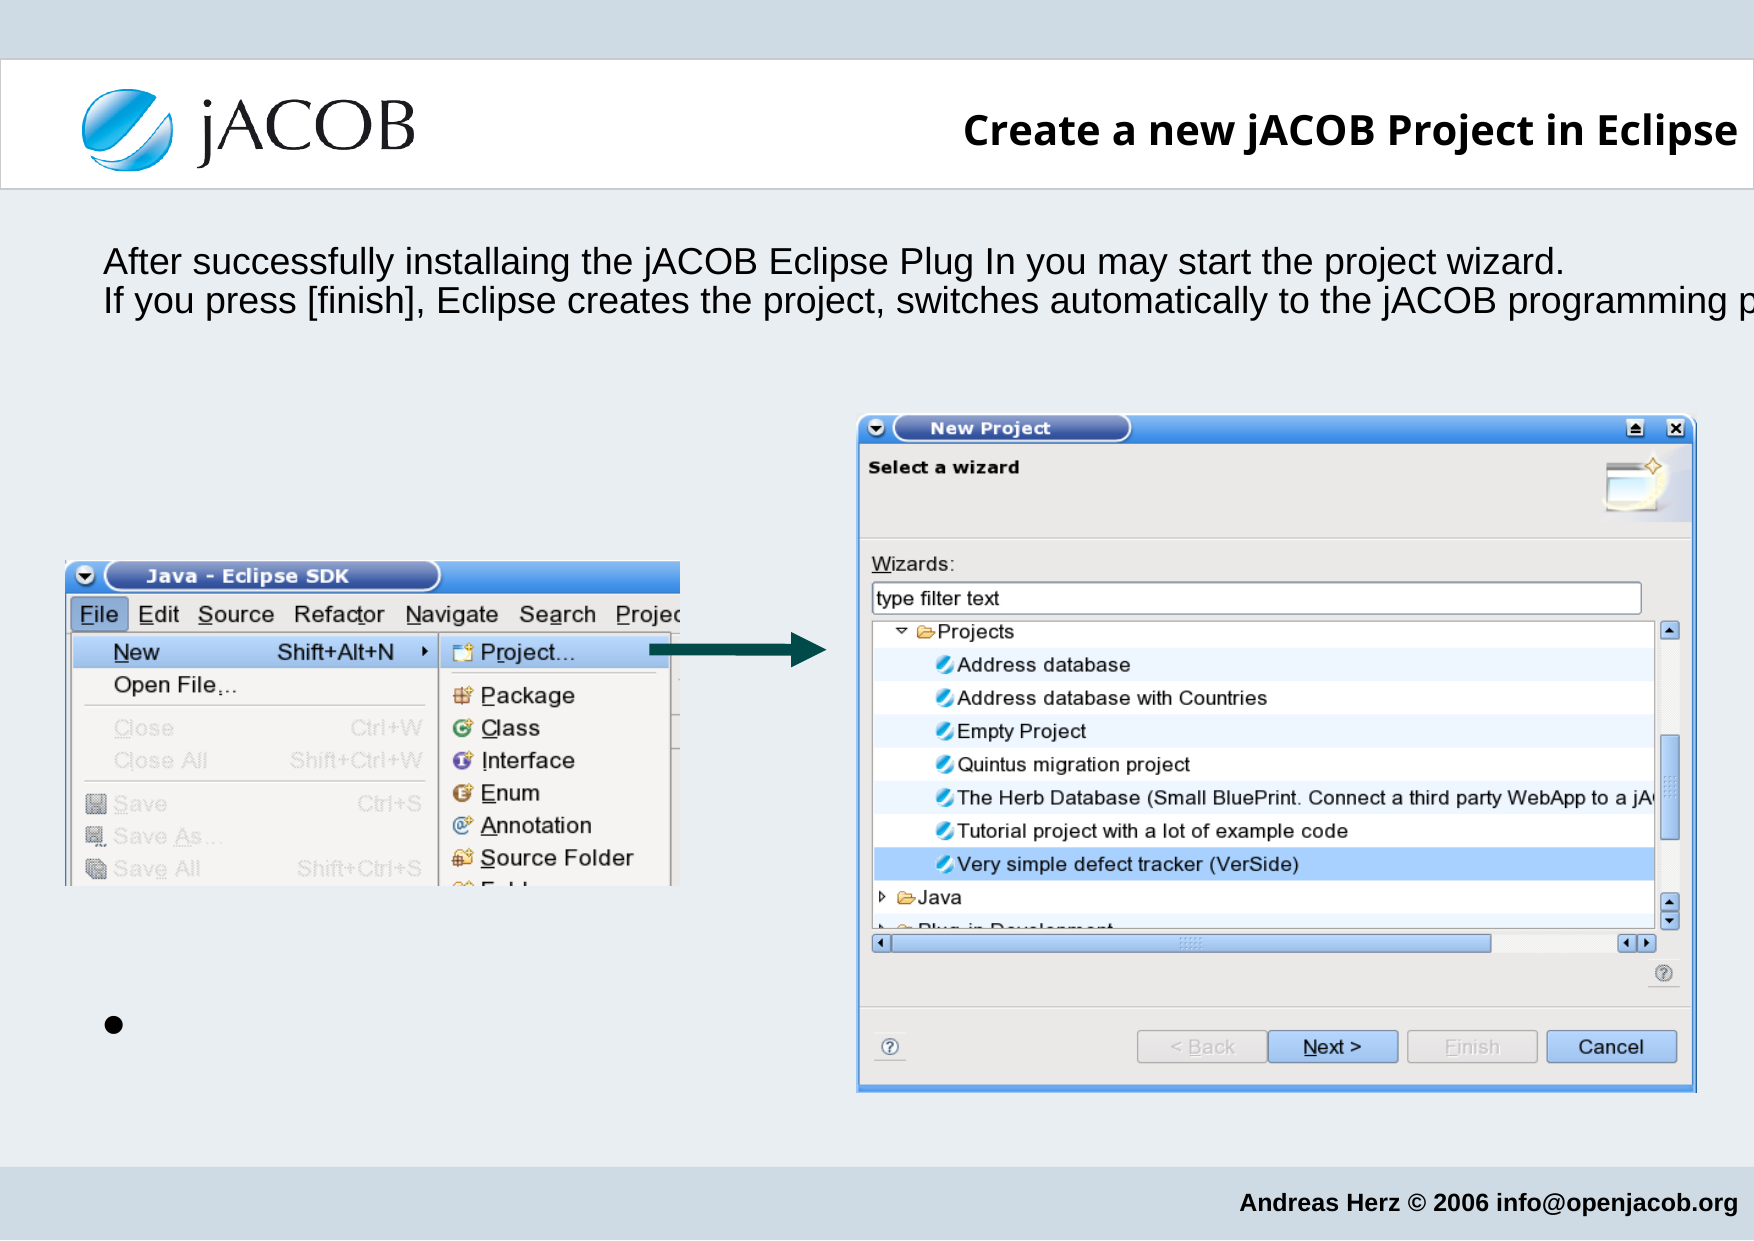

# Create a new jACOB Project in Eclipse
After successfully installaing the jACOB Eclipse Plug In you may start the project wizard.
If you press [finish], Eclipse creates the project, switches automatically to the jACOB programming perspective and opens the new jACOB project.
Andreas Herz © 2006 info@openjacob.org